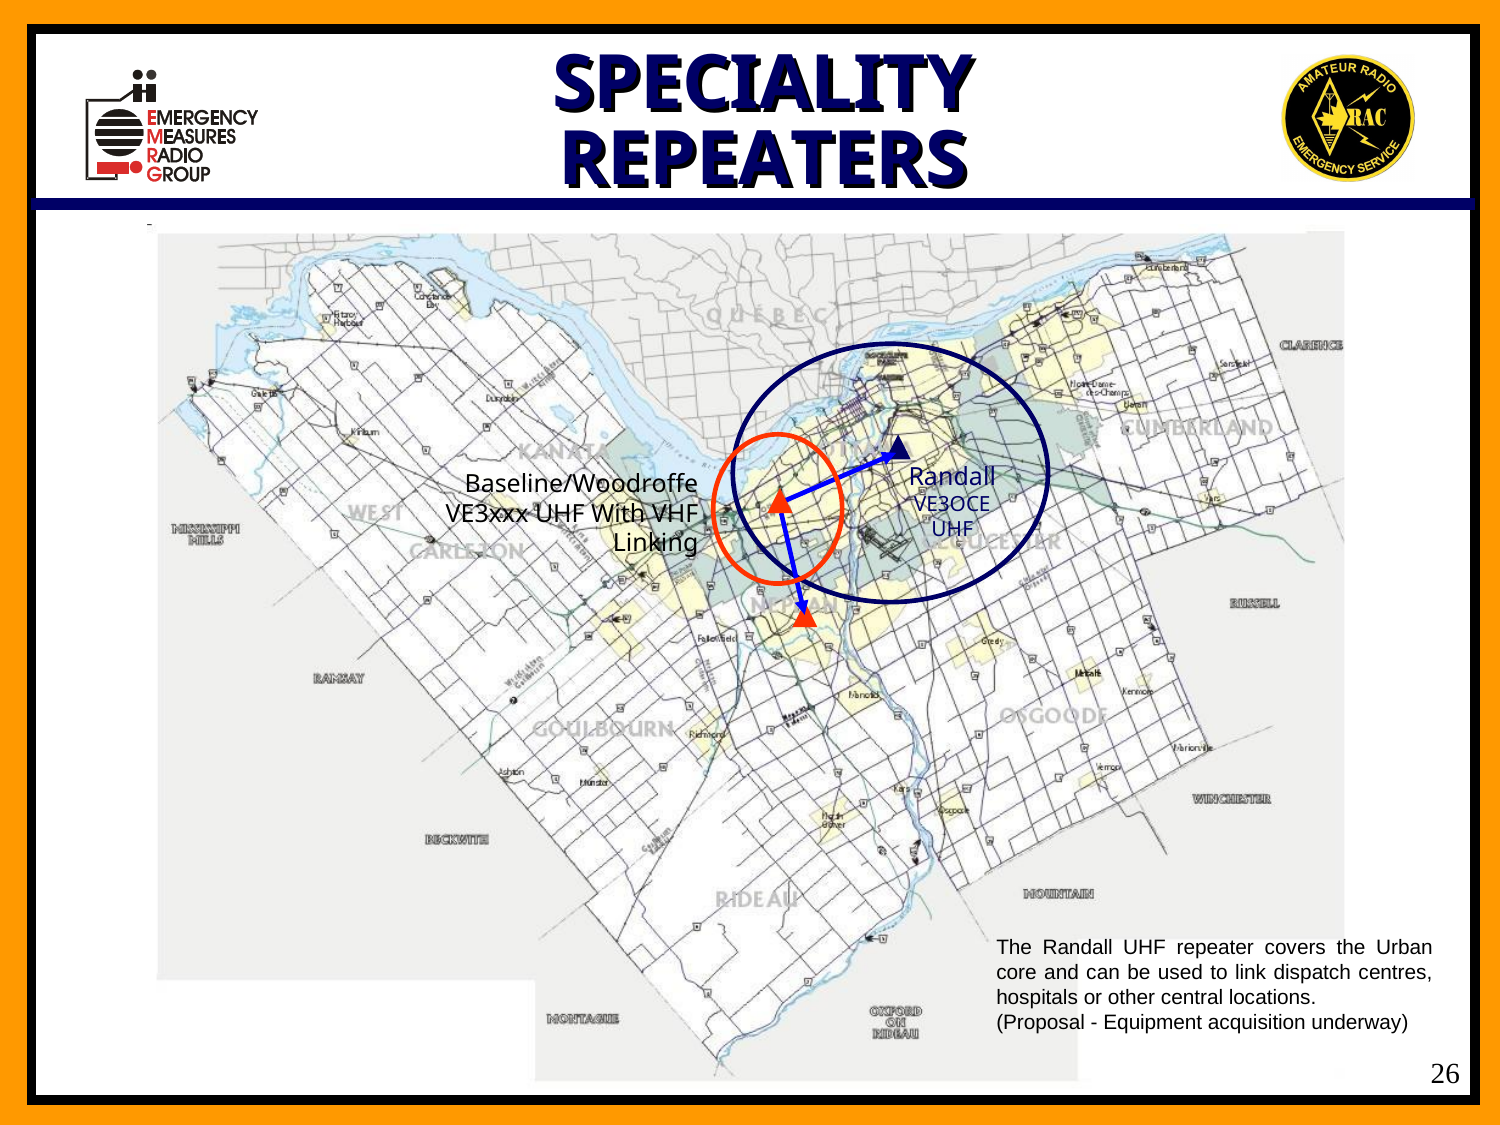

SPECIALITY
REPEATERS
Baseline/Woodroffe
VE3xxx UHF With VHF Linking
Randall
VE3OCE
UHF
The Randall UHF repeater covers the Urban core and can be used to link dispatch centres, hospitals or other central locations.
(Proposal - Equipment acquisition underway)
26